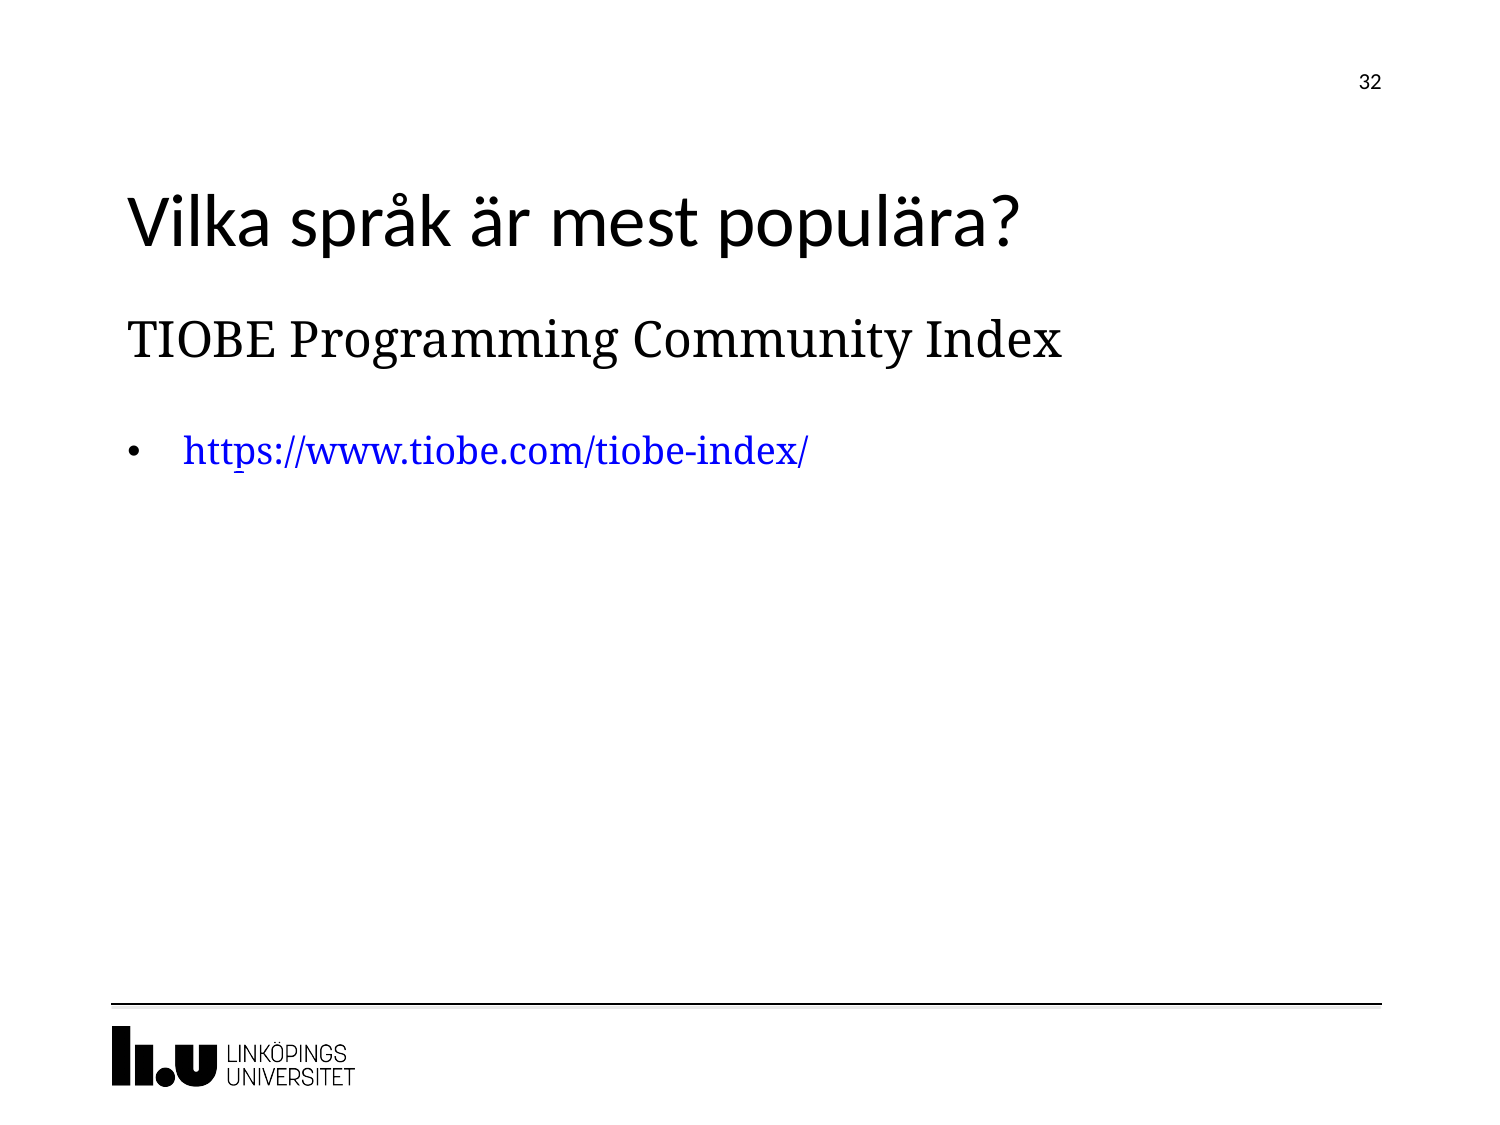

Vilka språk är mest populära?
TIOBE Programming Community Index
https://www.tiobe.com/tiobe-index/